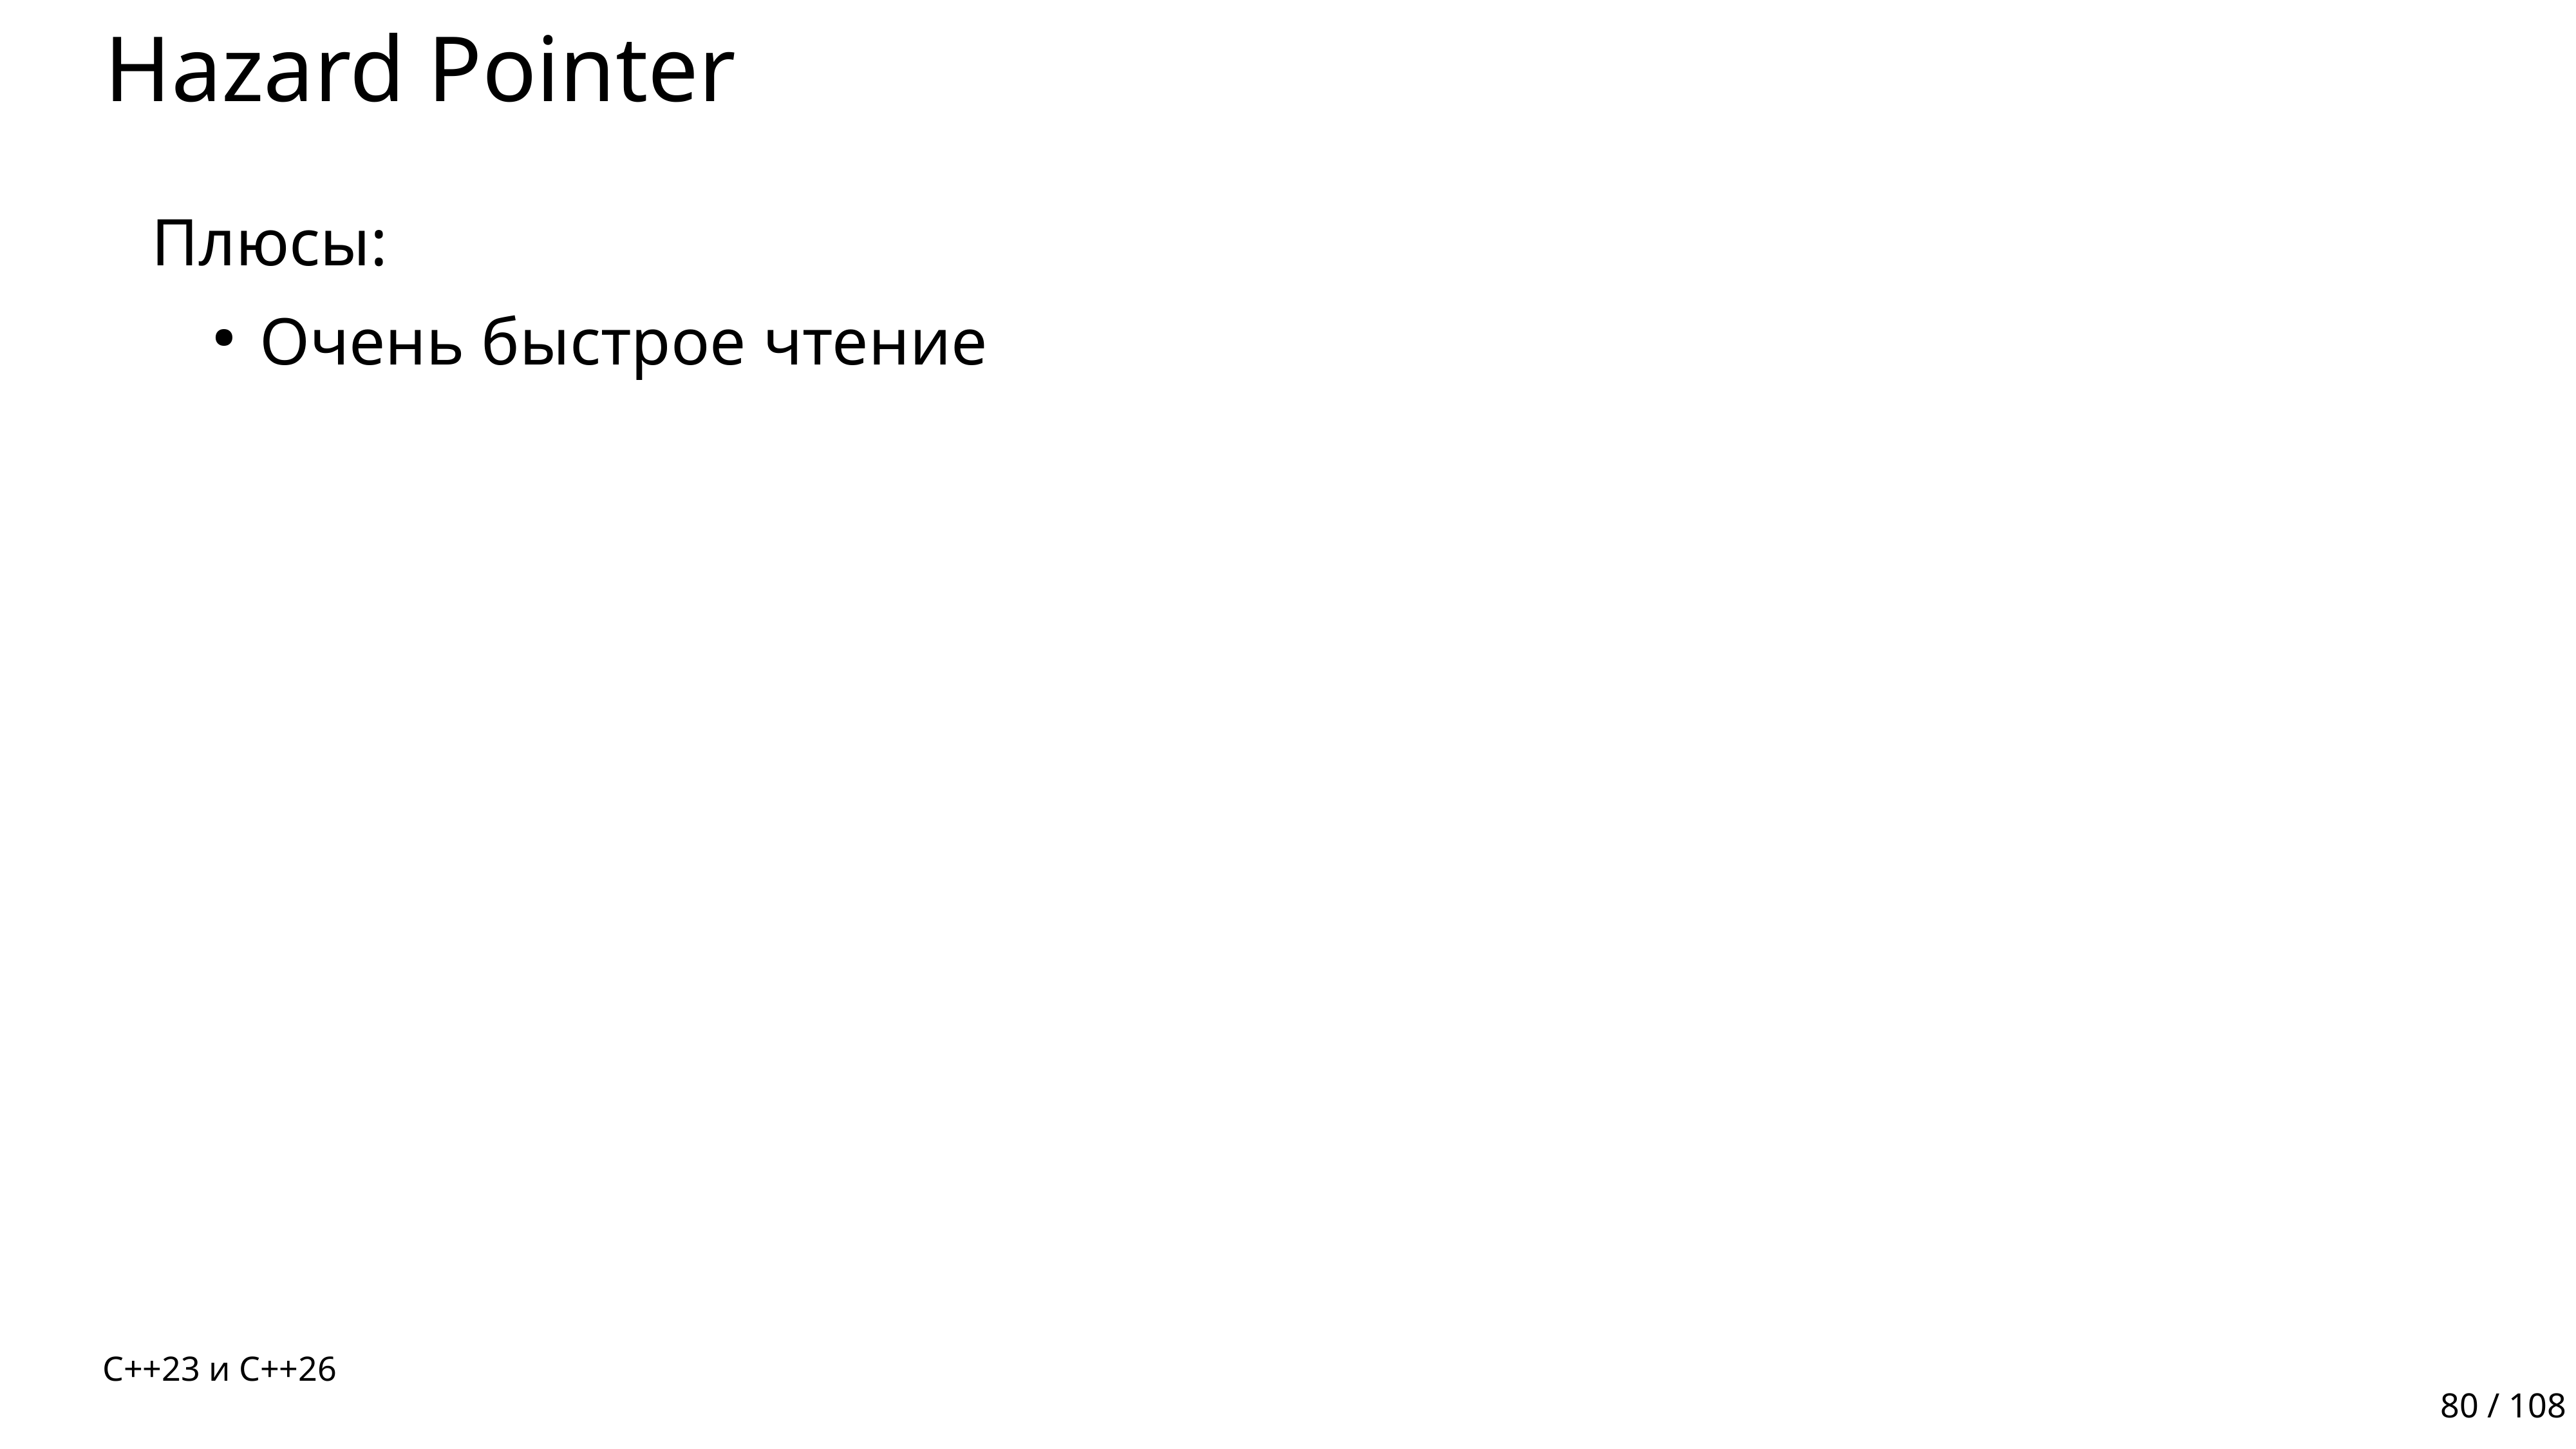

Hazard Pointer
# Плюсы:
 Очень быстрое чтение
C++23 и C++26